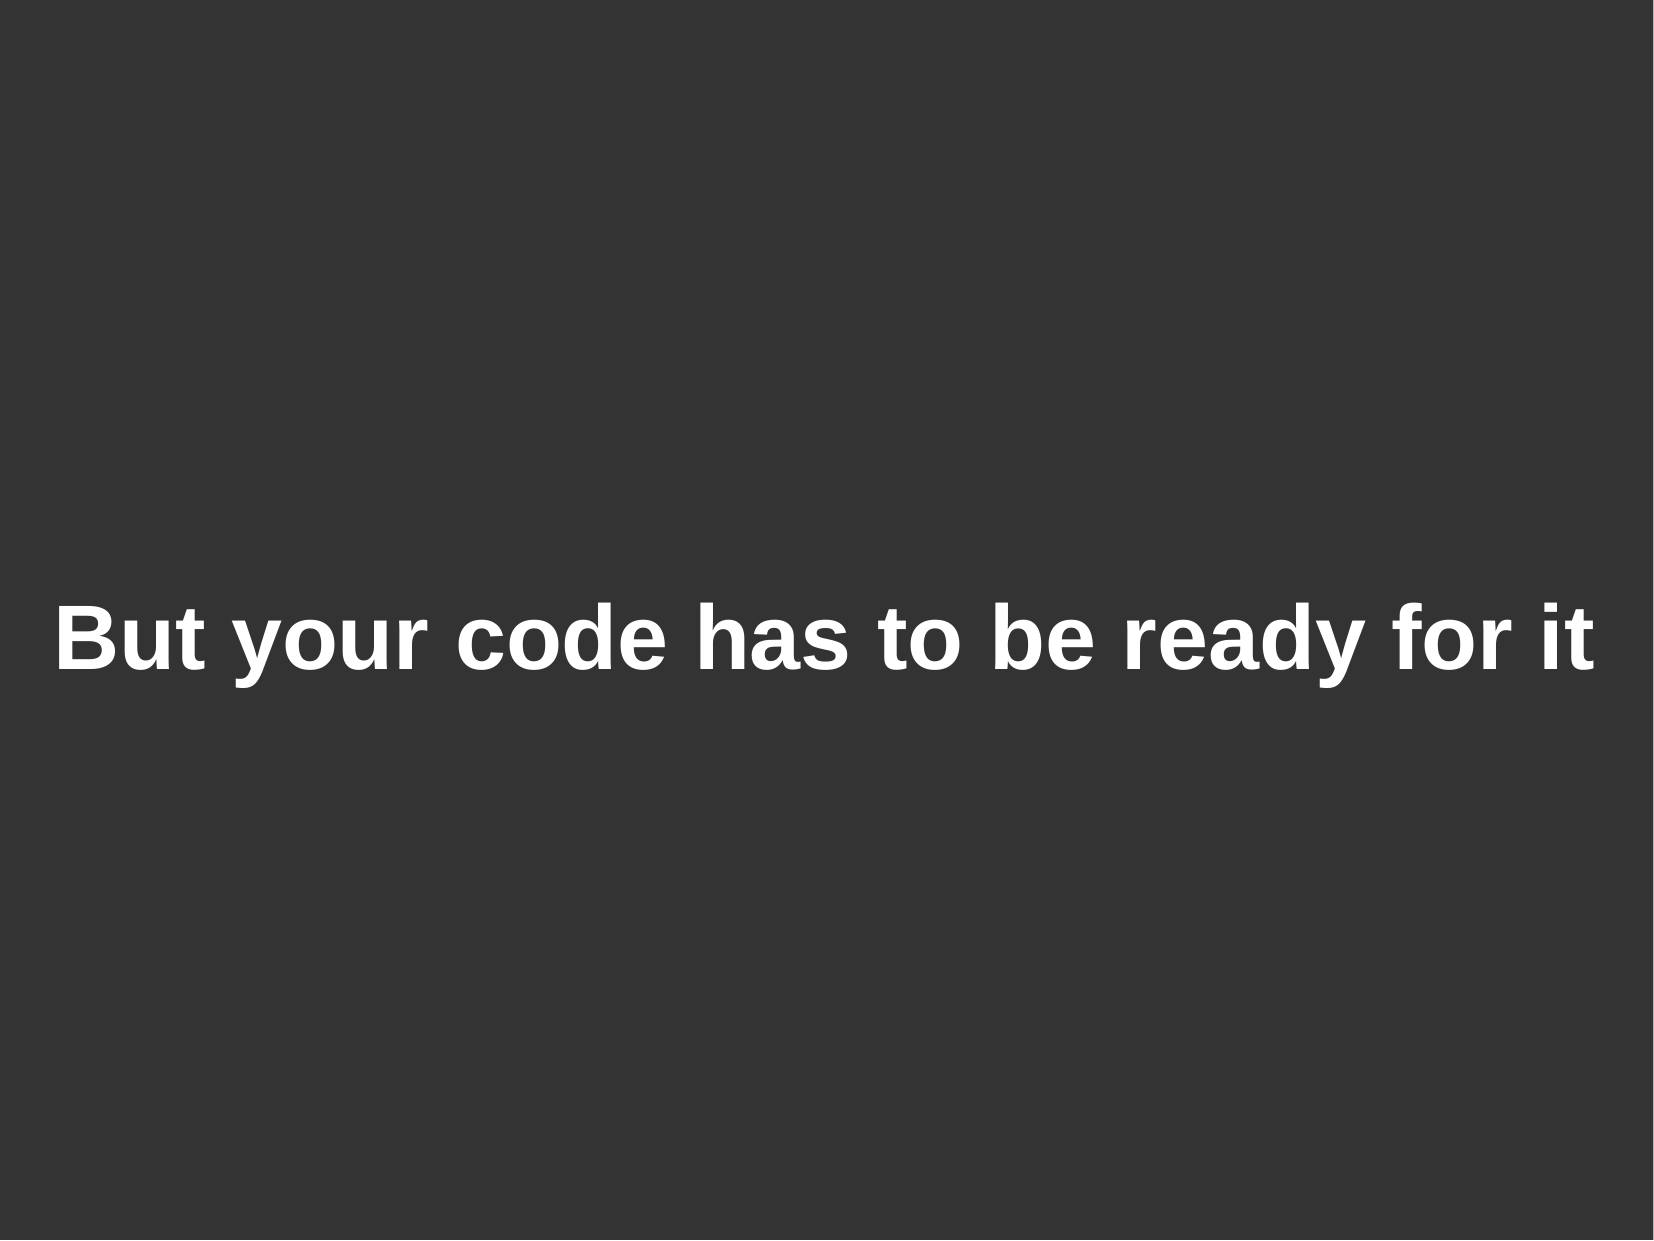

# But your code has to be ready for it